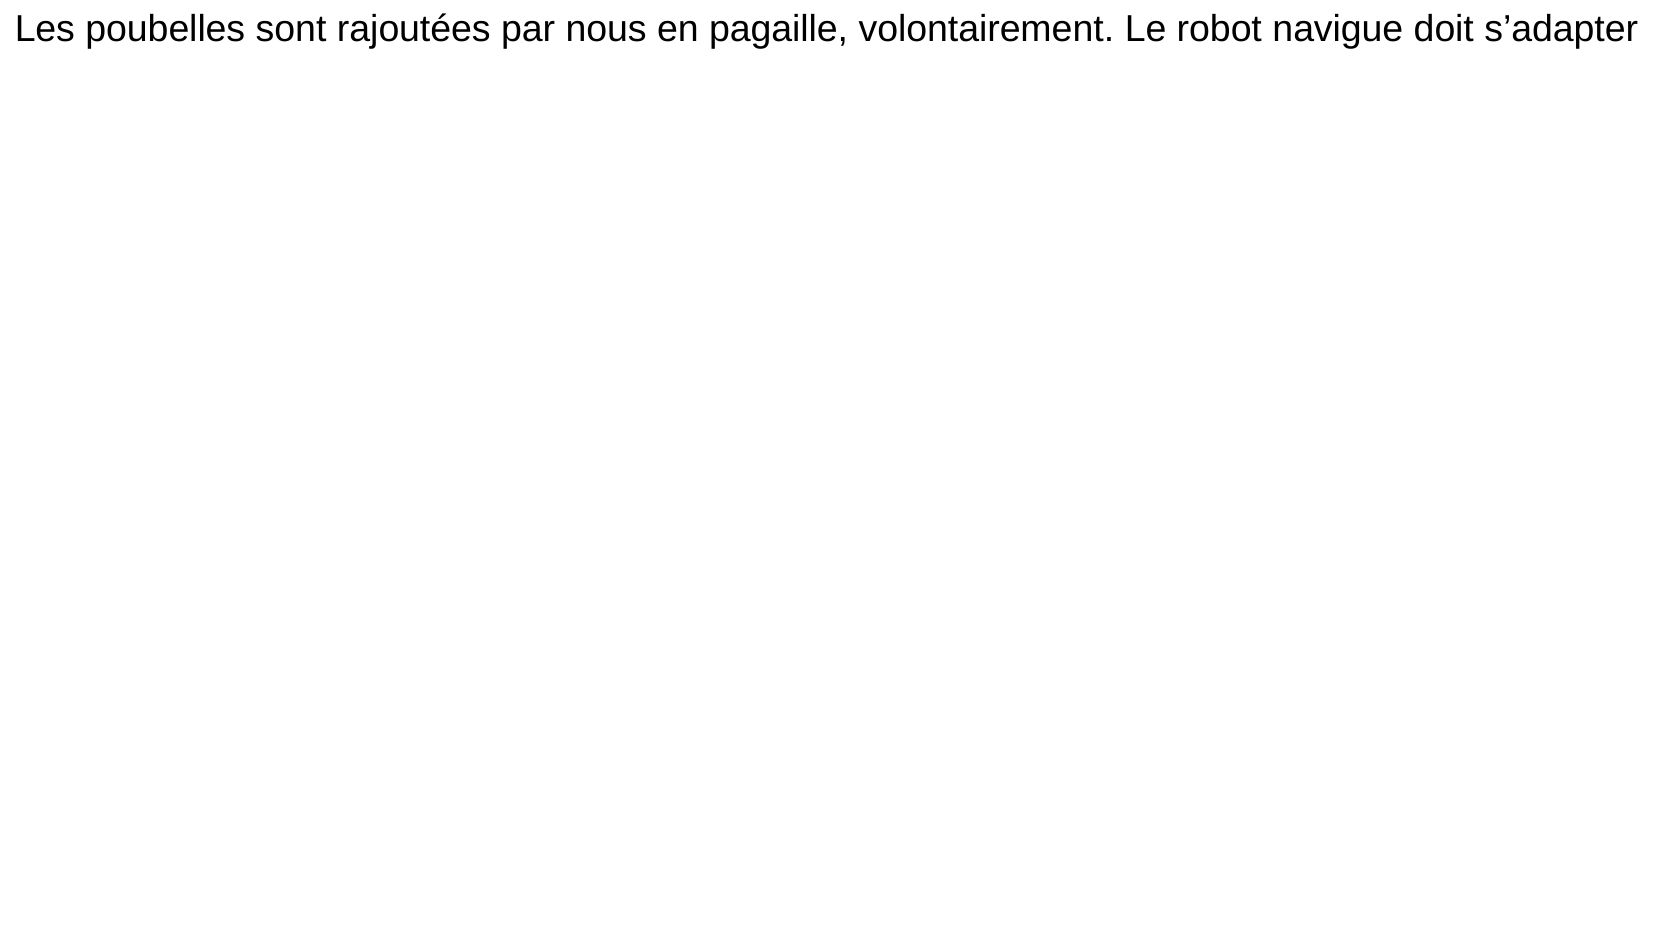

Les poubelles sont rajoutées par nous en pagaille, volontairement. Le robot navigue doit s’adapter